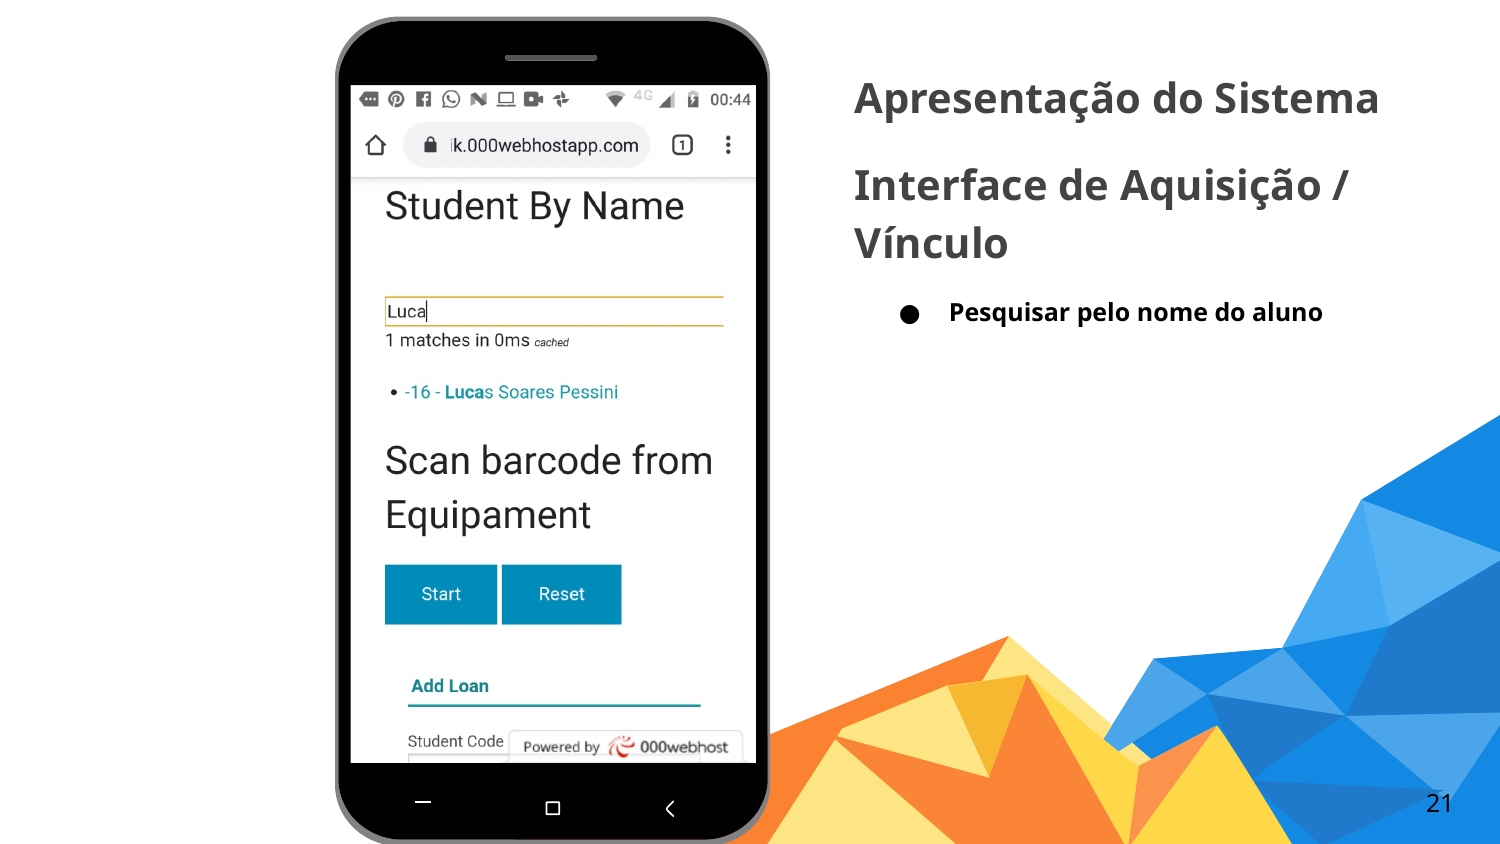

Apresentação do Sistema
# Interface de Aquisição / Vínculo
Pesquisar pelo nome do aluno